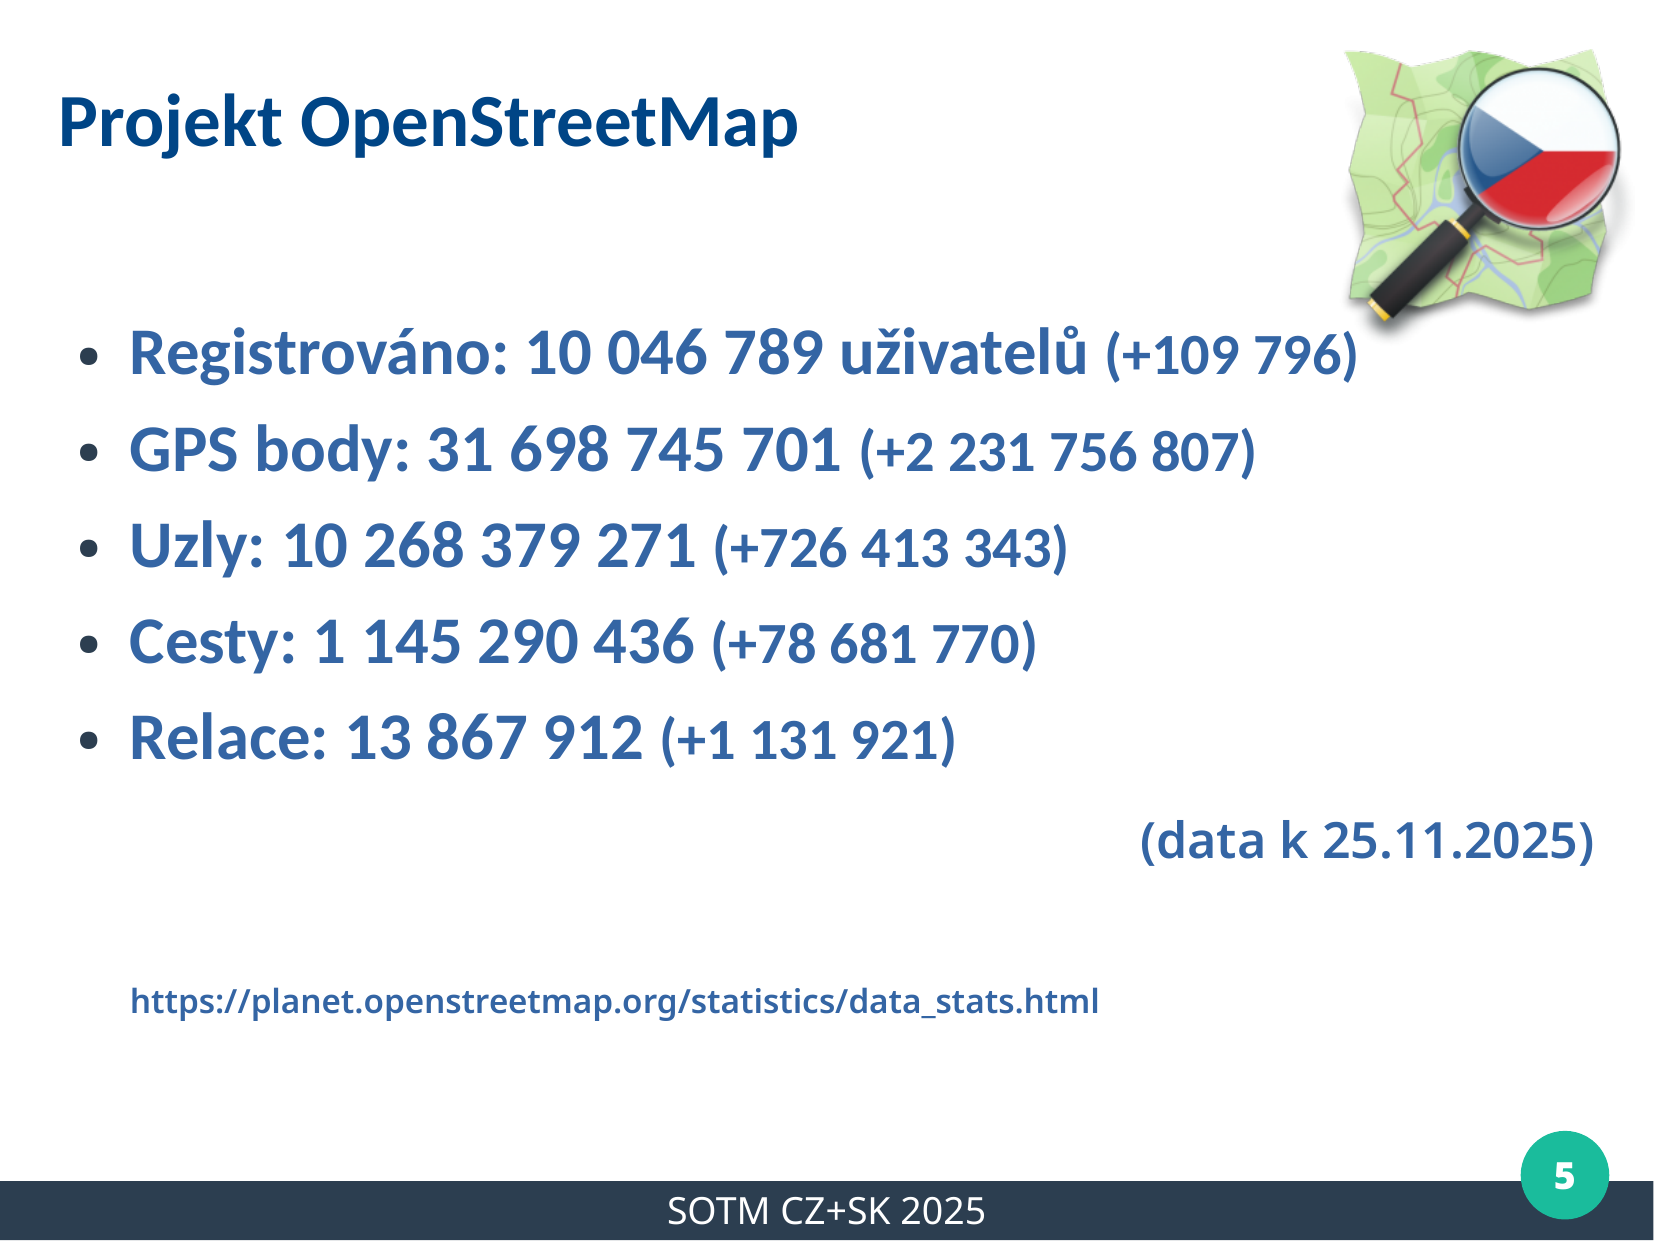

# Projekt OpenStreetMap
Registrováno: 10 046 789 uživatelů (+109 796)
GPS body: 31 698 745 701 (+2 231 756 807)
Uzly: 10 268 379 271 (+726 413 343)
Cesty: 1 145 290 436 (+78 681 770)
Relace: 13 867 912 (+1 131 921)
(data k 25.11.2025)
https://planet.openstreetmap.org/statistics/data_stats.html
5
SOTM CZ+SK 2025